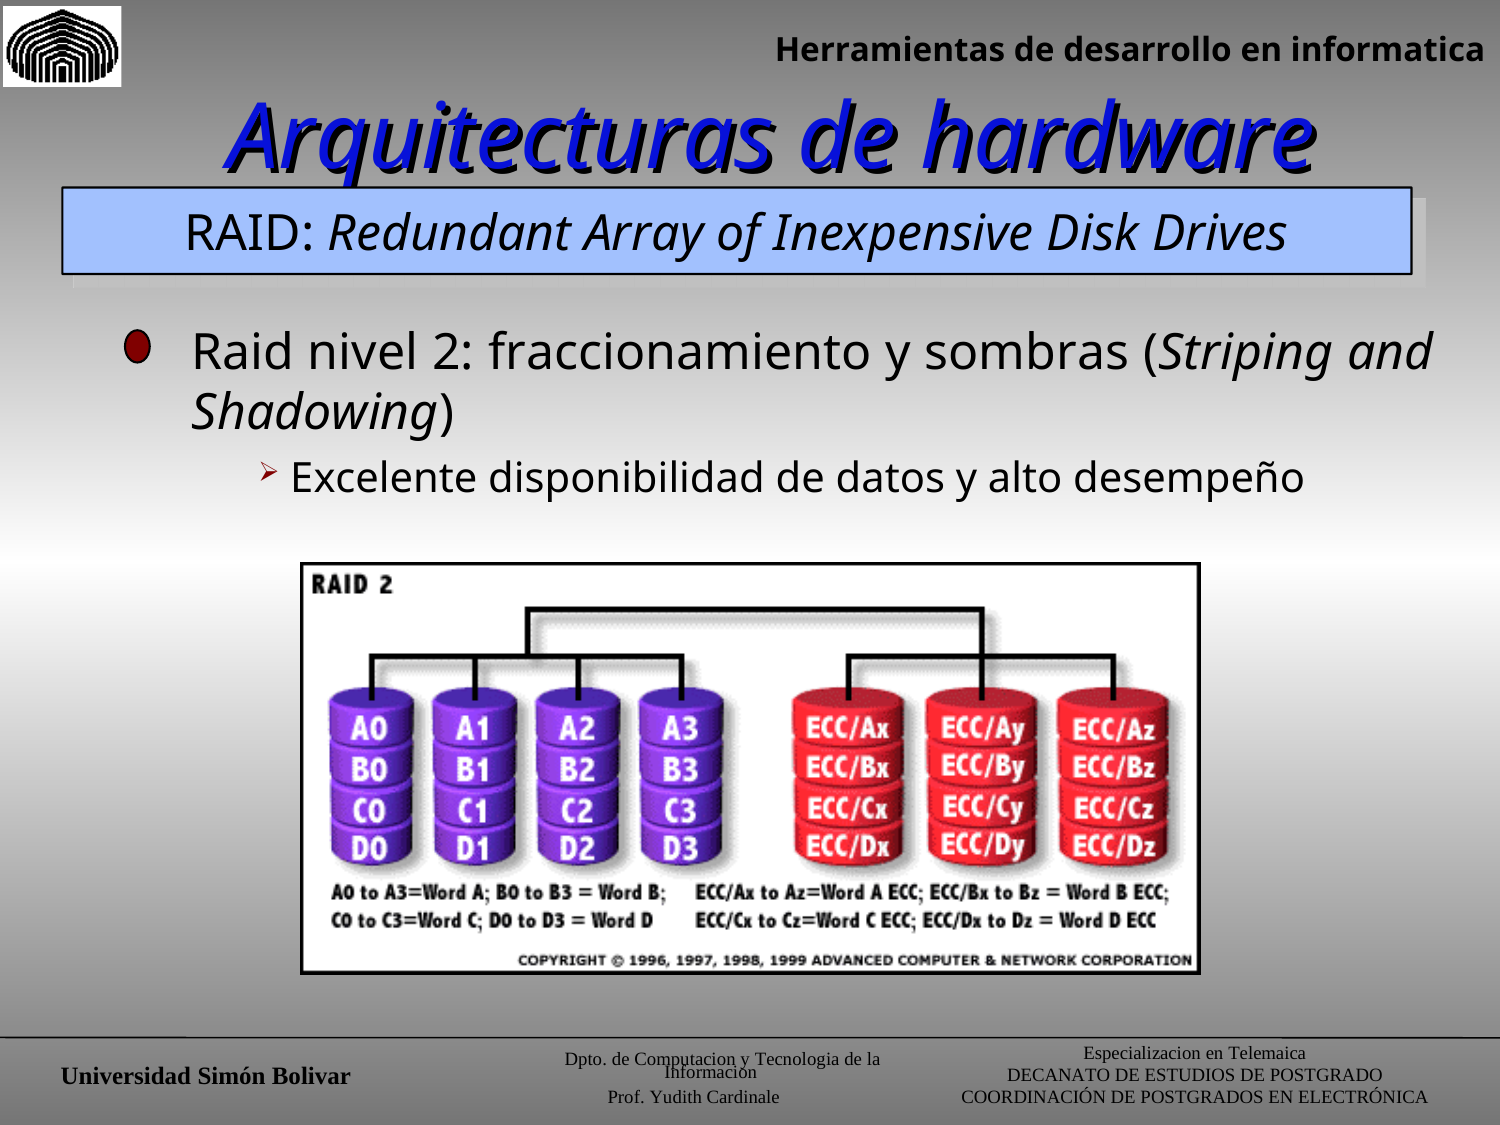

Arquitecturas de hardware
RAID: Redundant Array of Inexpensive Disk Drives
 Raid nivel 2: fraccionamiento y sombras (Striping and Shadowing)
Excelente disponibilidad de datos y alto desempeño